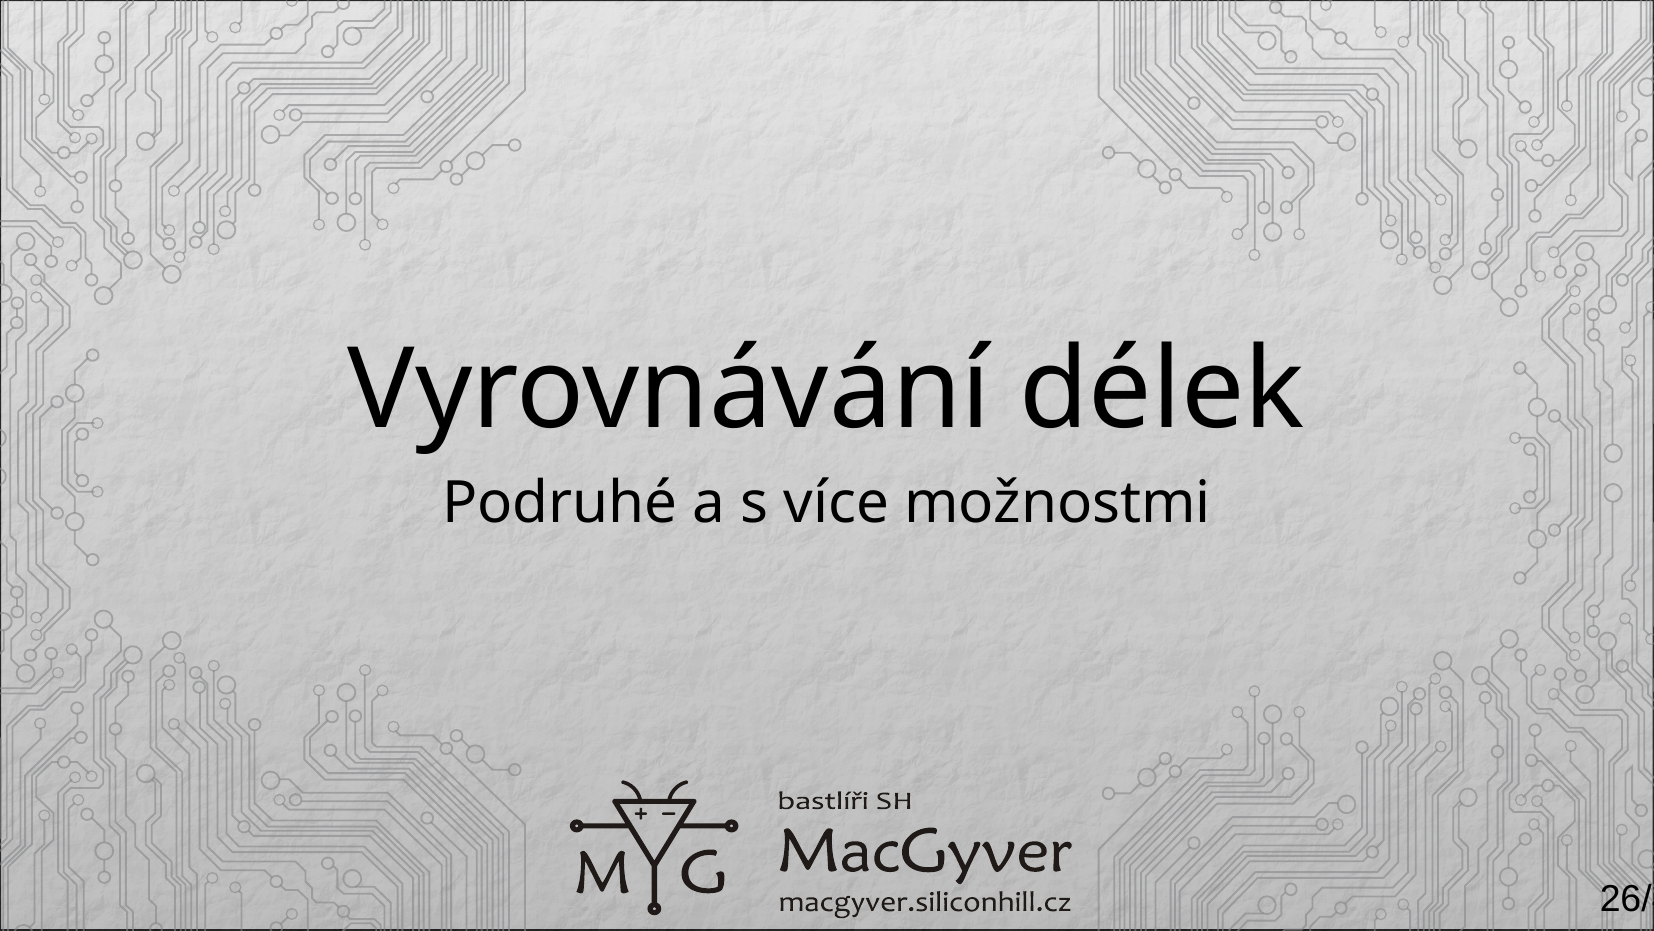

# Vyrovnávání délek
Podruhé a s více možnostmi